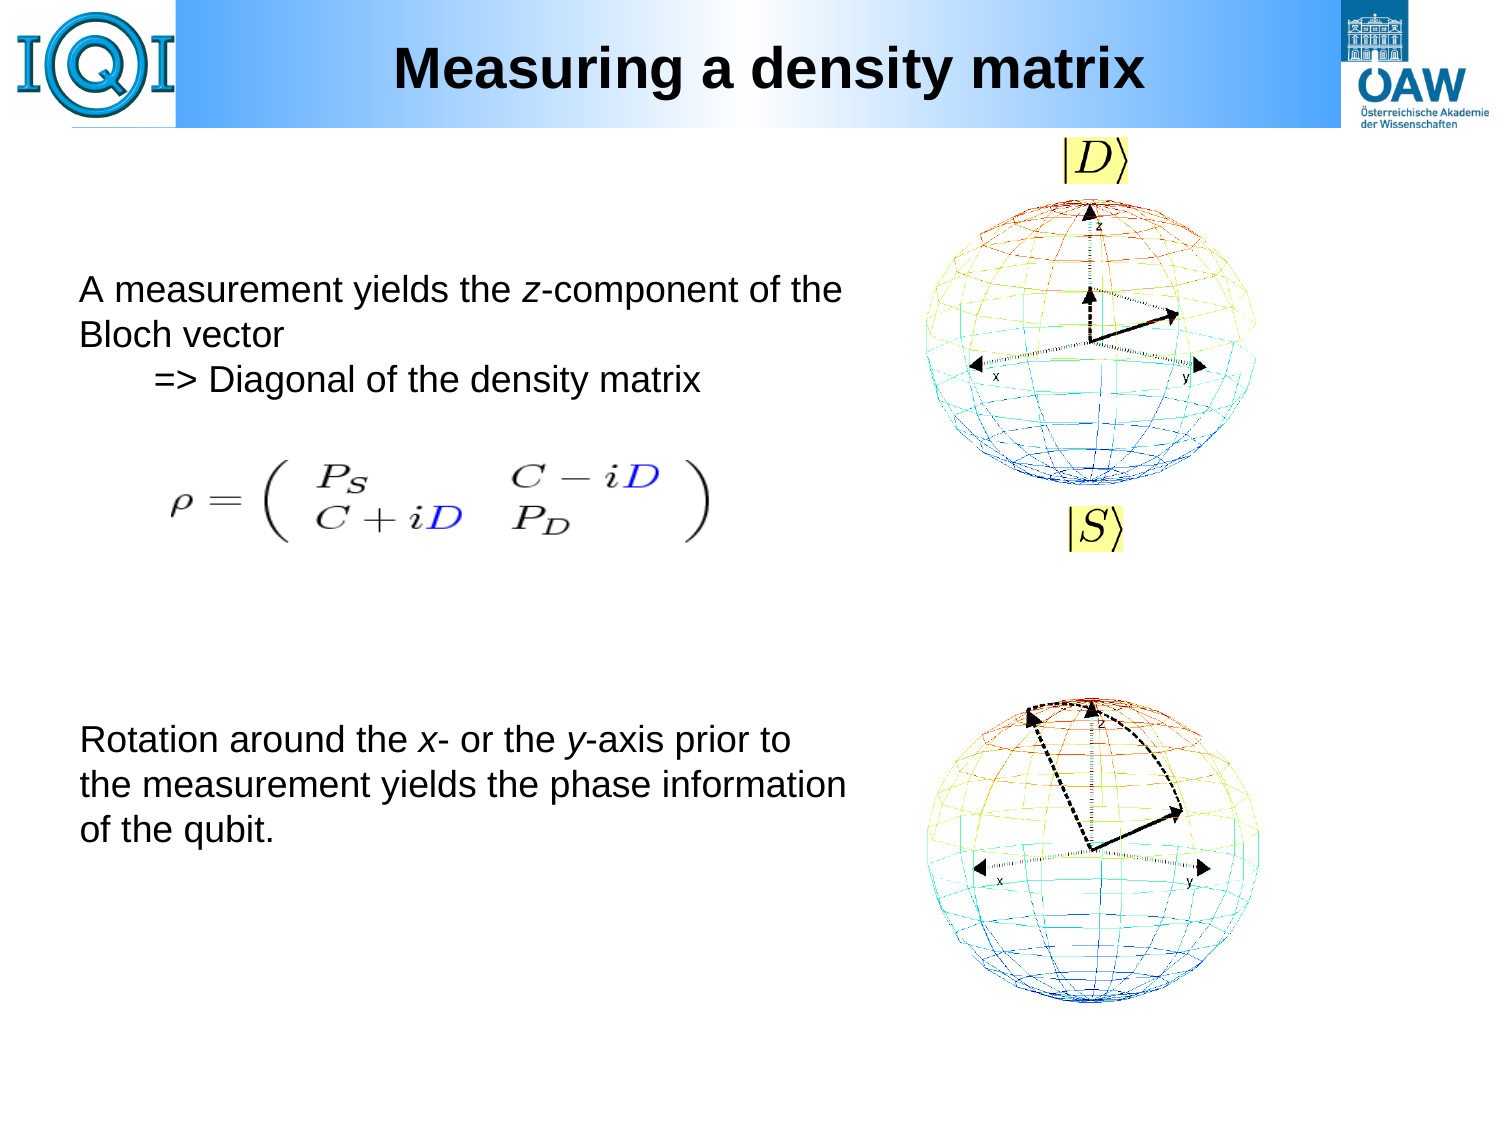

Measuring a density matrix
A measurement yields the z-component of the
Bloch vector
	=> Diagonal of the density matrix
Rotation around the x- or the y-axis prior to
the measurement yields the phase information
of the qubit.